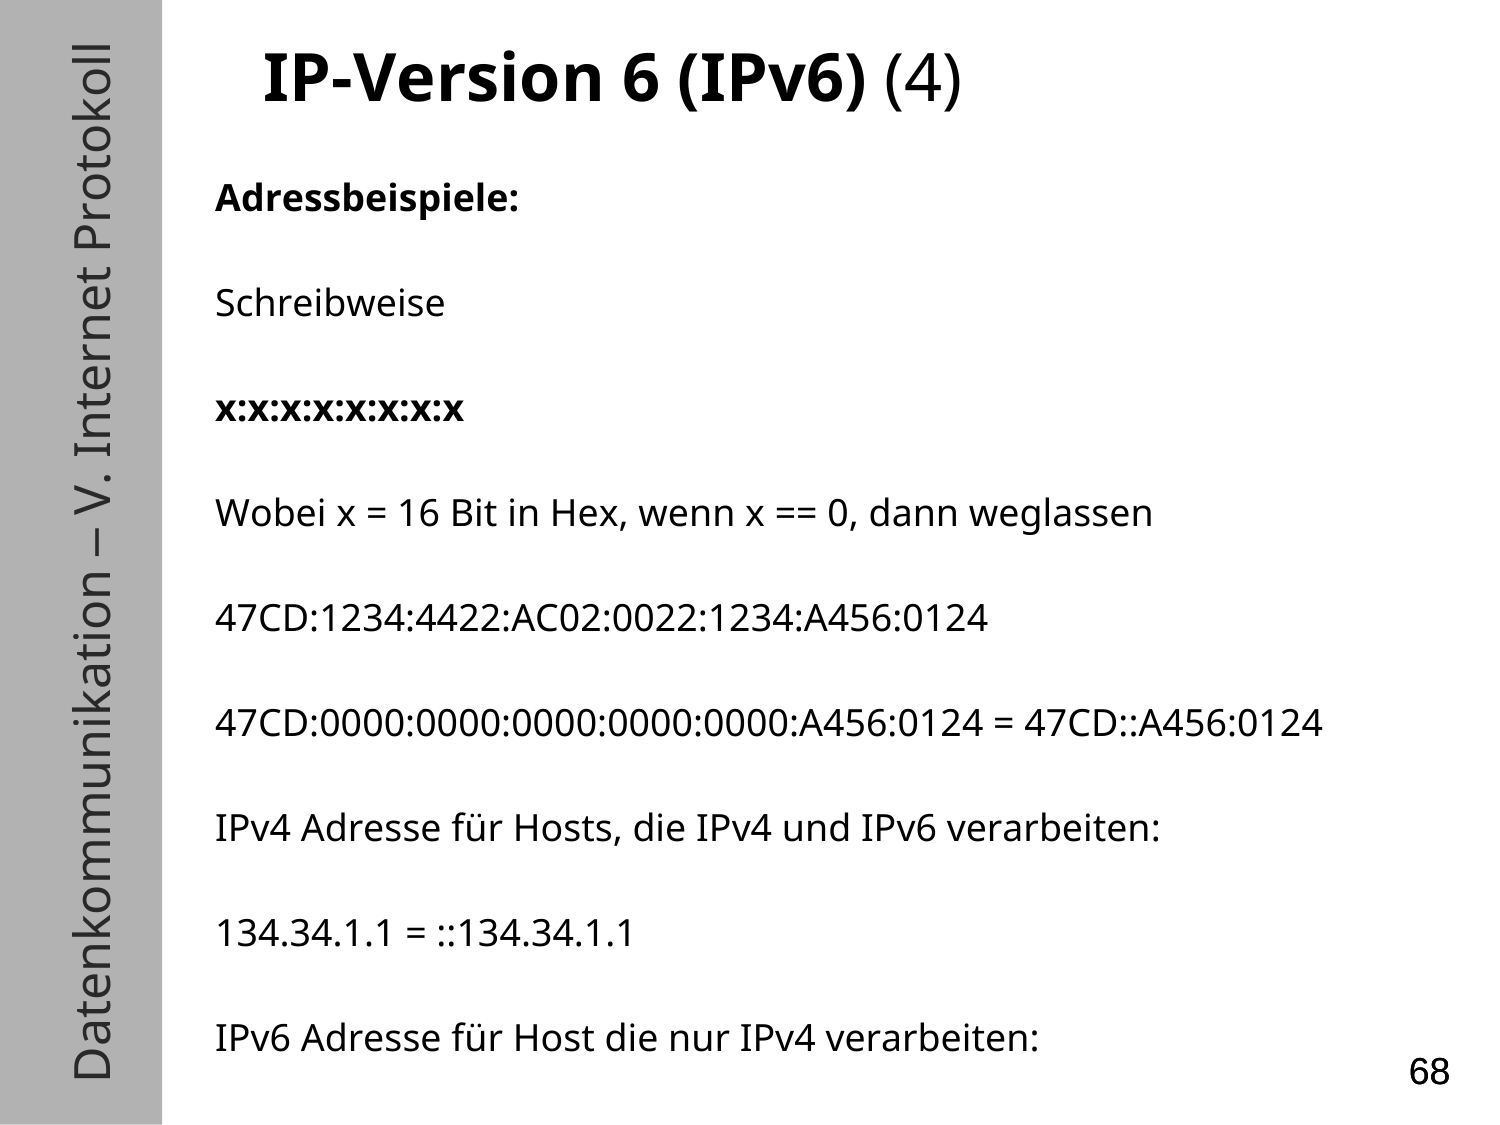

IP-Version 6 (IPv6) (4)
Adressbeispiele:
Schreibweise
x:x:x:x:x:x:x:x
Wobei x = 16 Bit in Hex, wenn x == 0, dann weglassen
47CD:1234:4422:AC02:0022:1234:A456:0124
47CD:0000:0000:0000:0000:0000:A456:0124 = 47CD::A456:0124
IPv4 Adresse für Hosts, die IPv4 und IPv6 verarbeiten:
134.34.1.1 = ::134.34.1.1
IPv6 Adresse für Host die nur IPv4 verarbeiten:
134.34.1.1 = ::FFFF:134.34.1.1
Datenkommunikation – V. Internet Protokoll